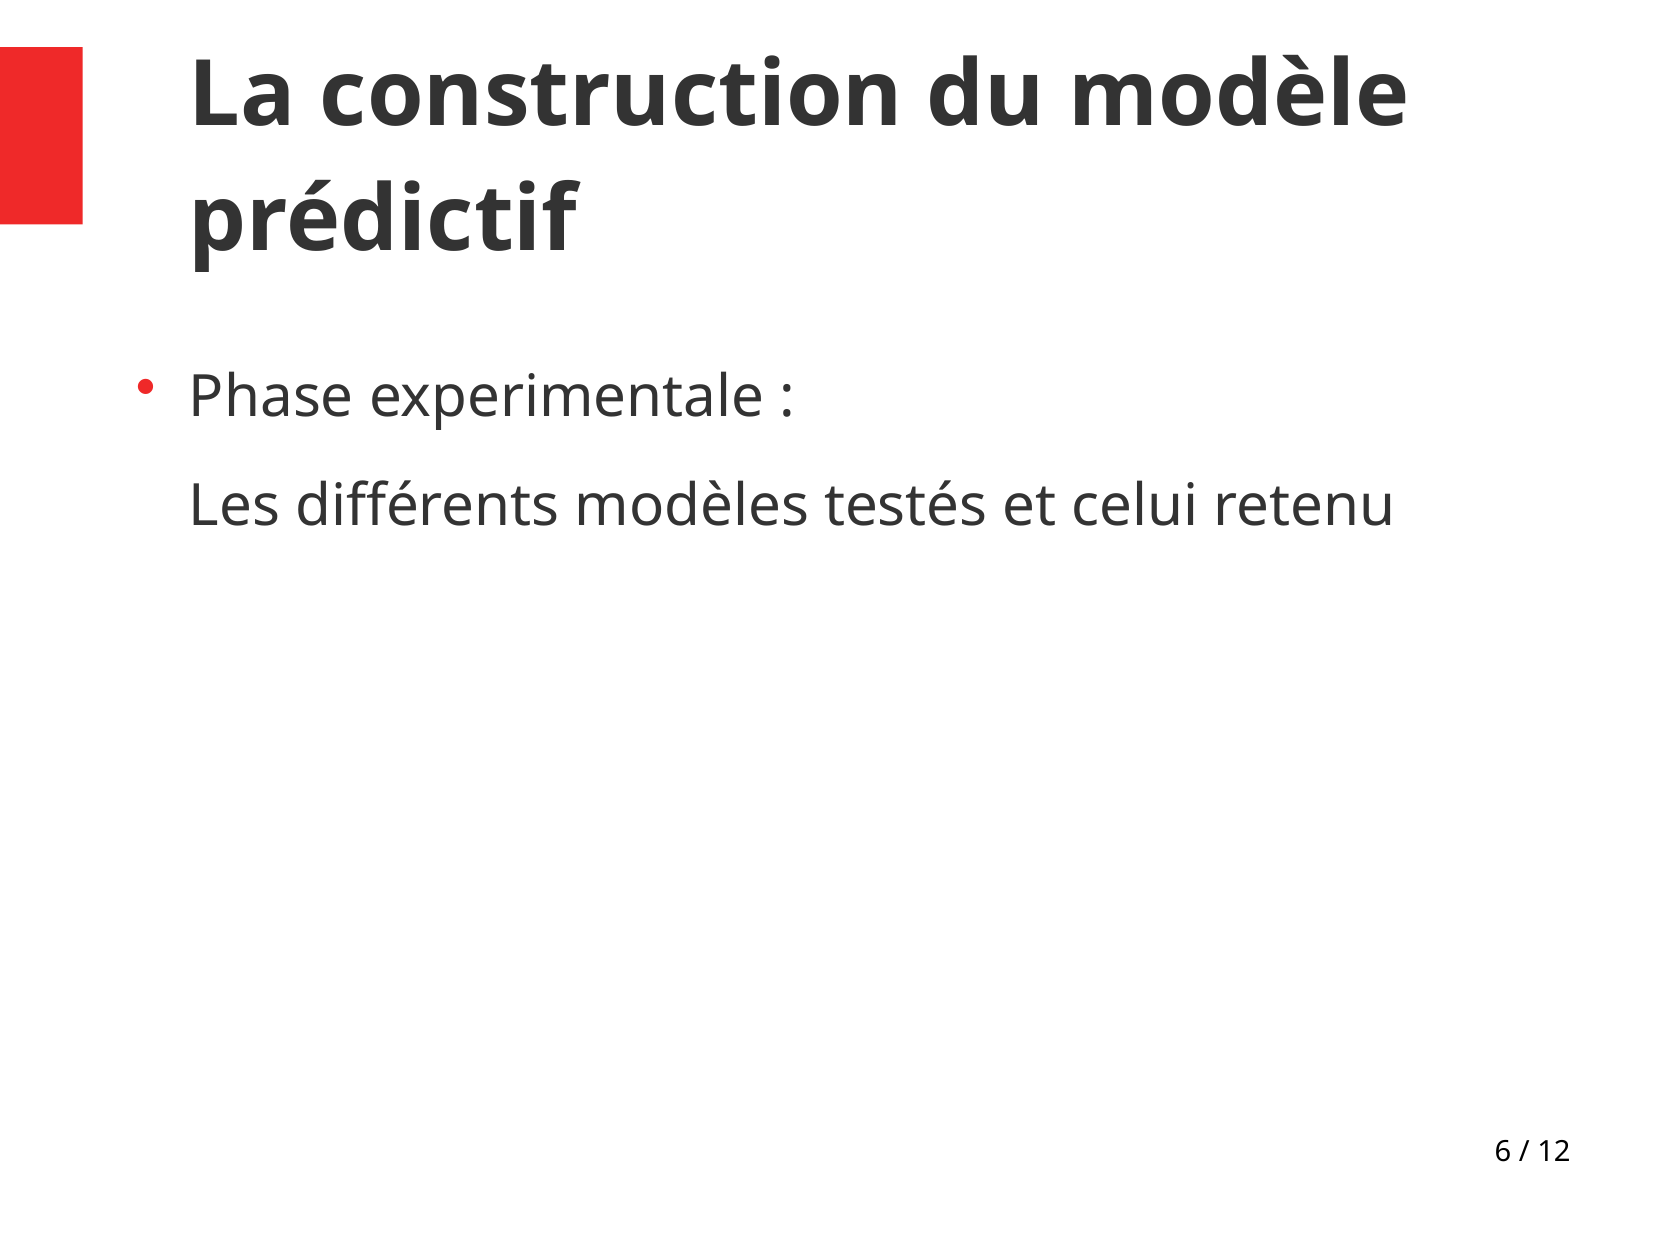

# La construction du modèle prédictif
Phase experimentale :
Les différents modèles testés et celui retenu
6